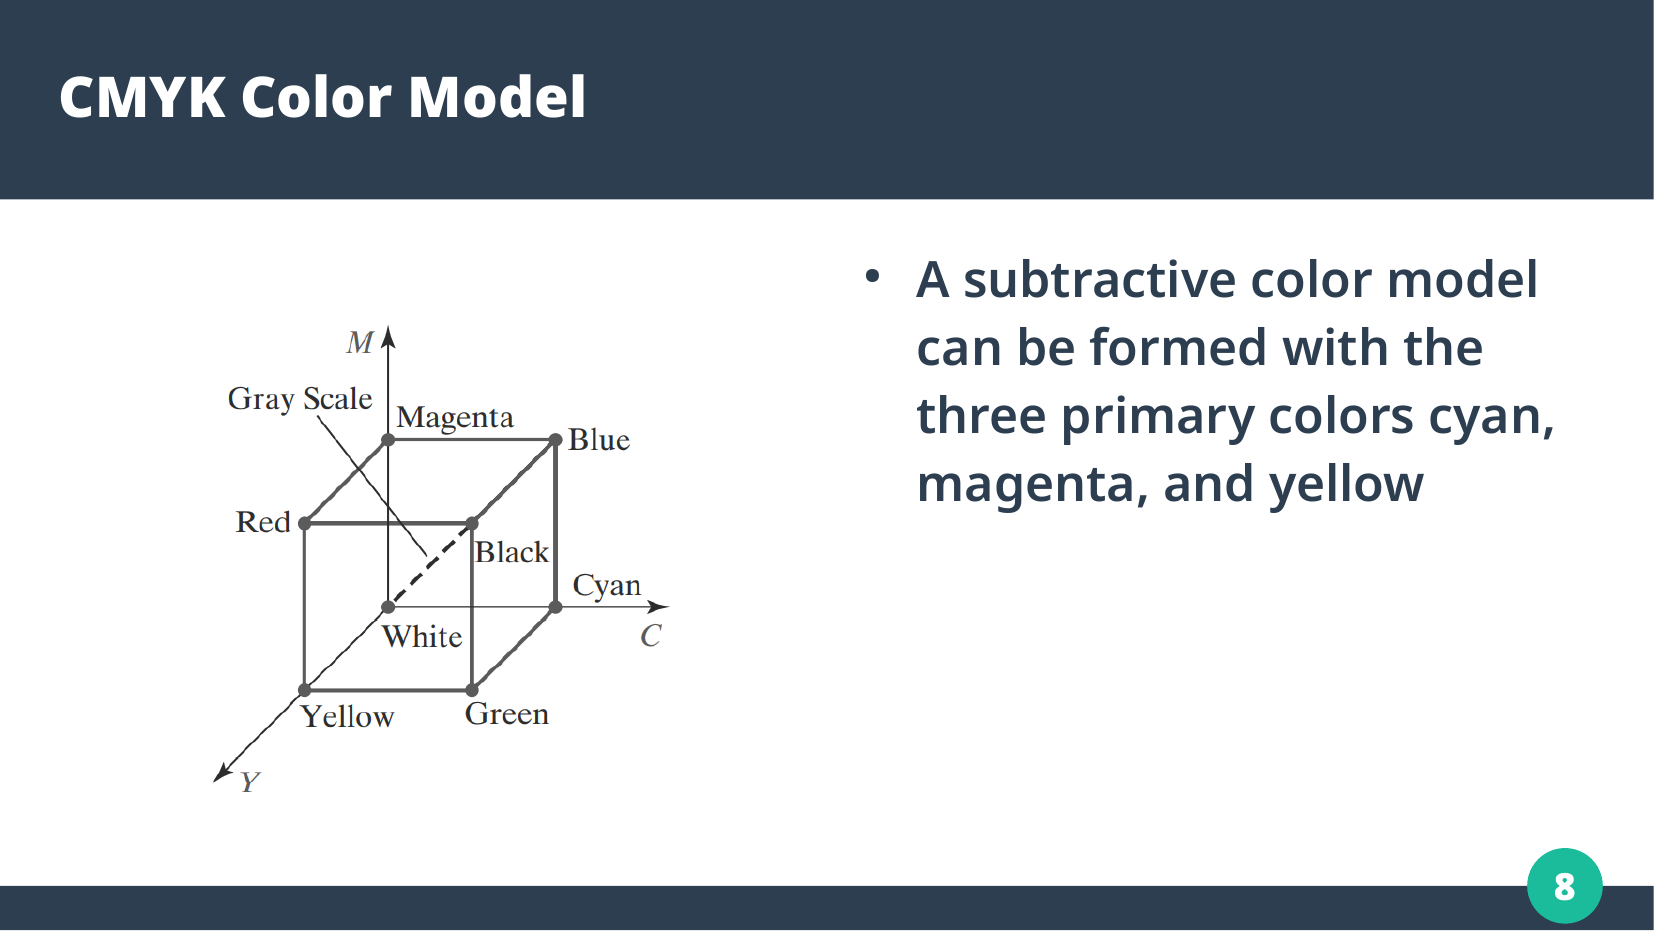

# CMYK Color Model
A subtractive color model can be formed with the three primary colors cyan, magenta, and yellow